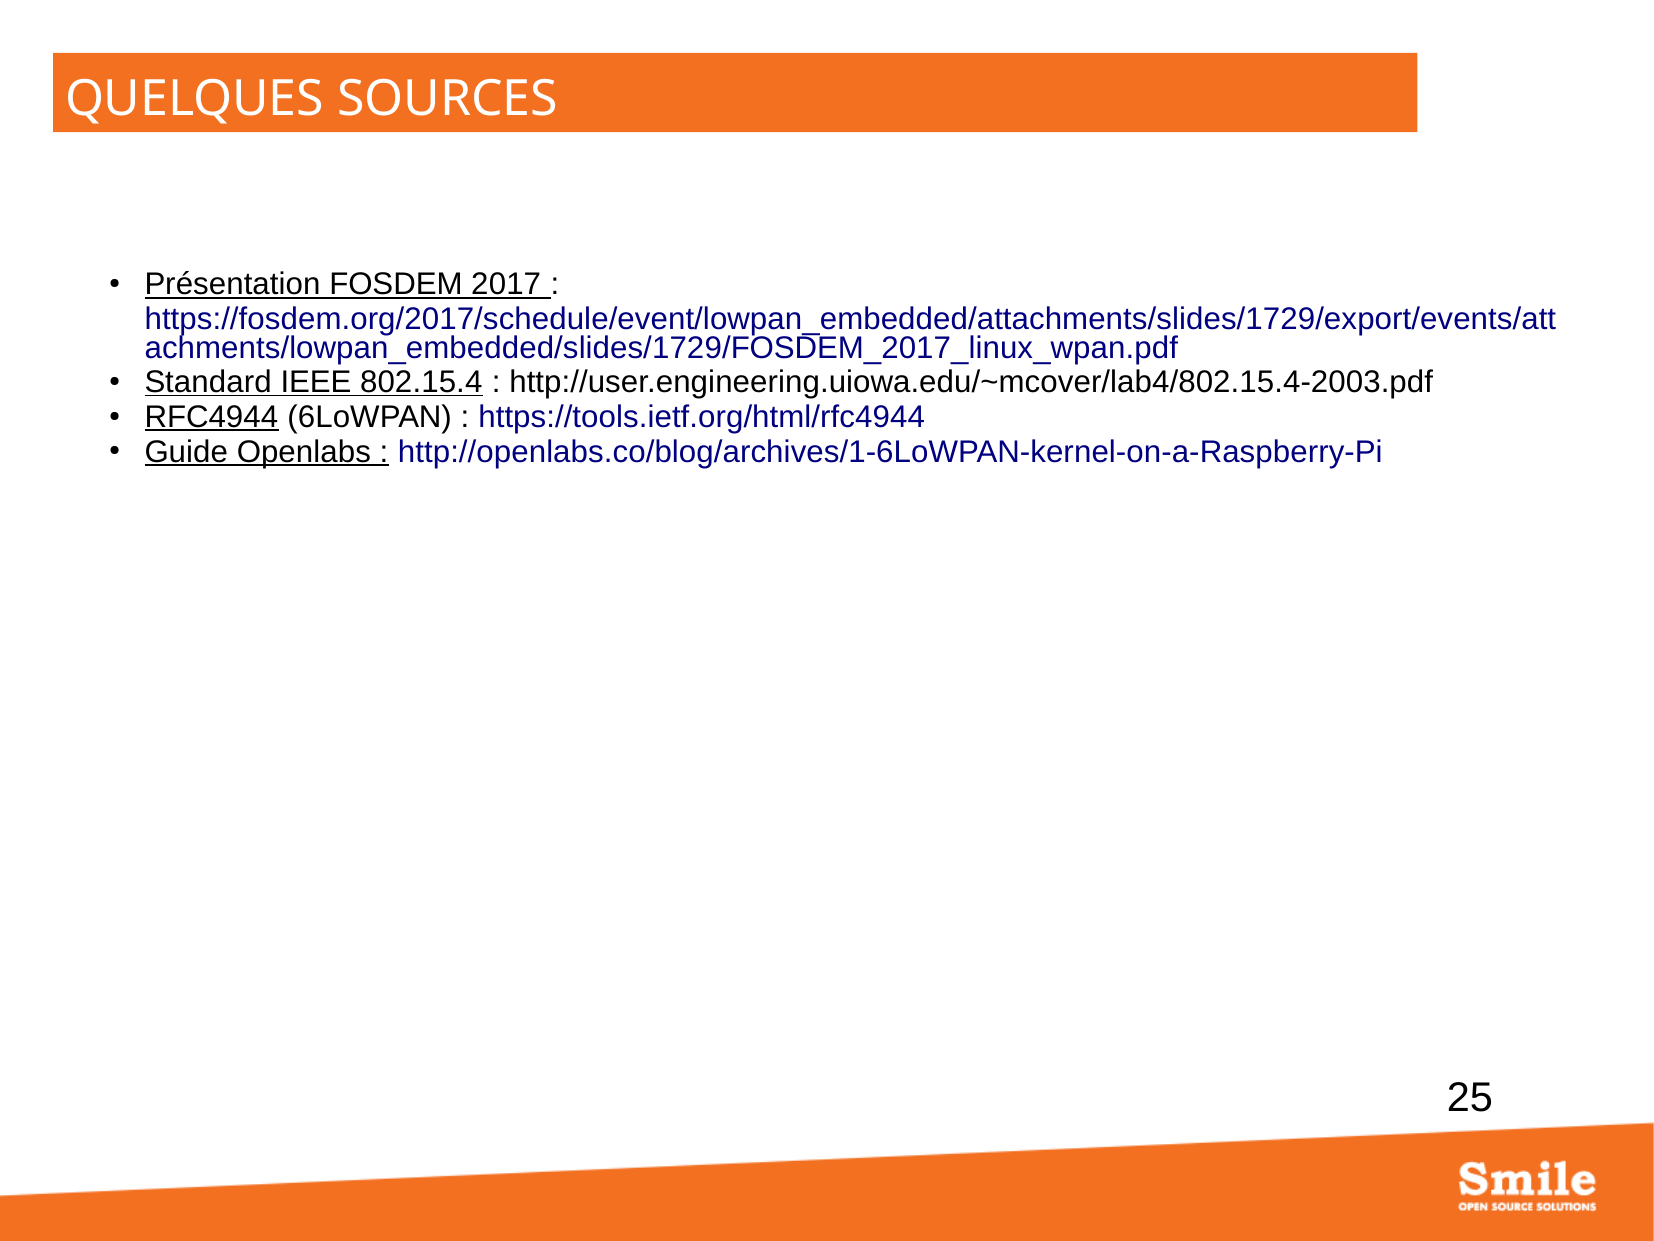

# Quelques sources
Présentation FOSDEM 2017 :https://fosdem.org/2017/schedule/event/lowpan_embedded/attachments/slides/1729/export/events/attachments/lowpan_embedded/slides/1729/FOSDEM_2017_linux_wpan.pdf
Standard IEEE 802.15.4 : http://user.engineering.uiowa.edu/~mcover/lab4/802.15.4-2003.pdf
RFC4944 (6LoWPAN) : https://tools.ietf.org/html/rfc4944
Guide Openlabs : http://openlabs.co/blog/archives/1-6LoWPAN-kernel-on-a-Raspberry-Pi